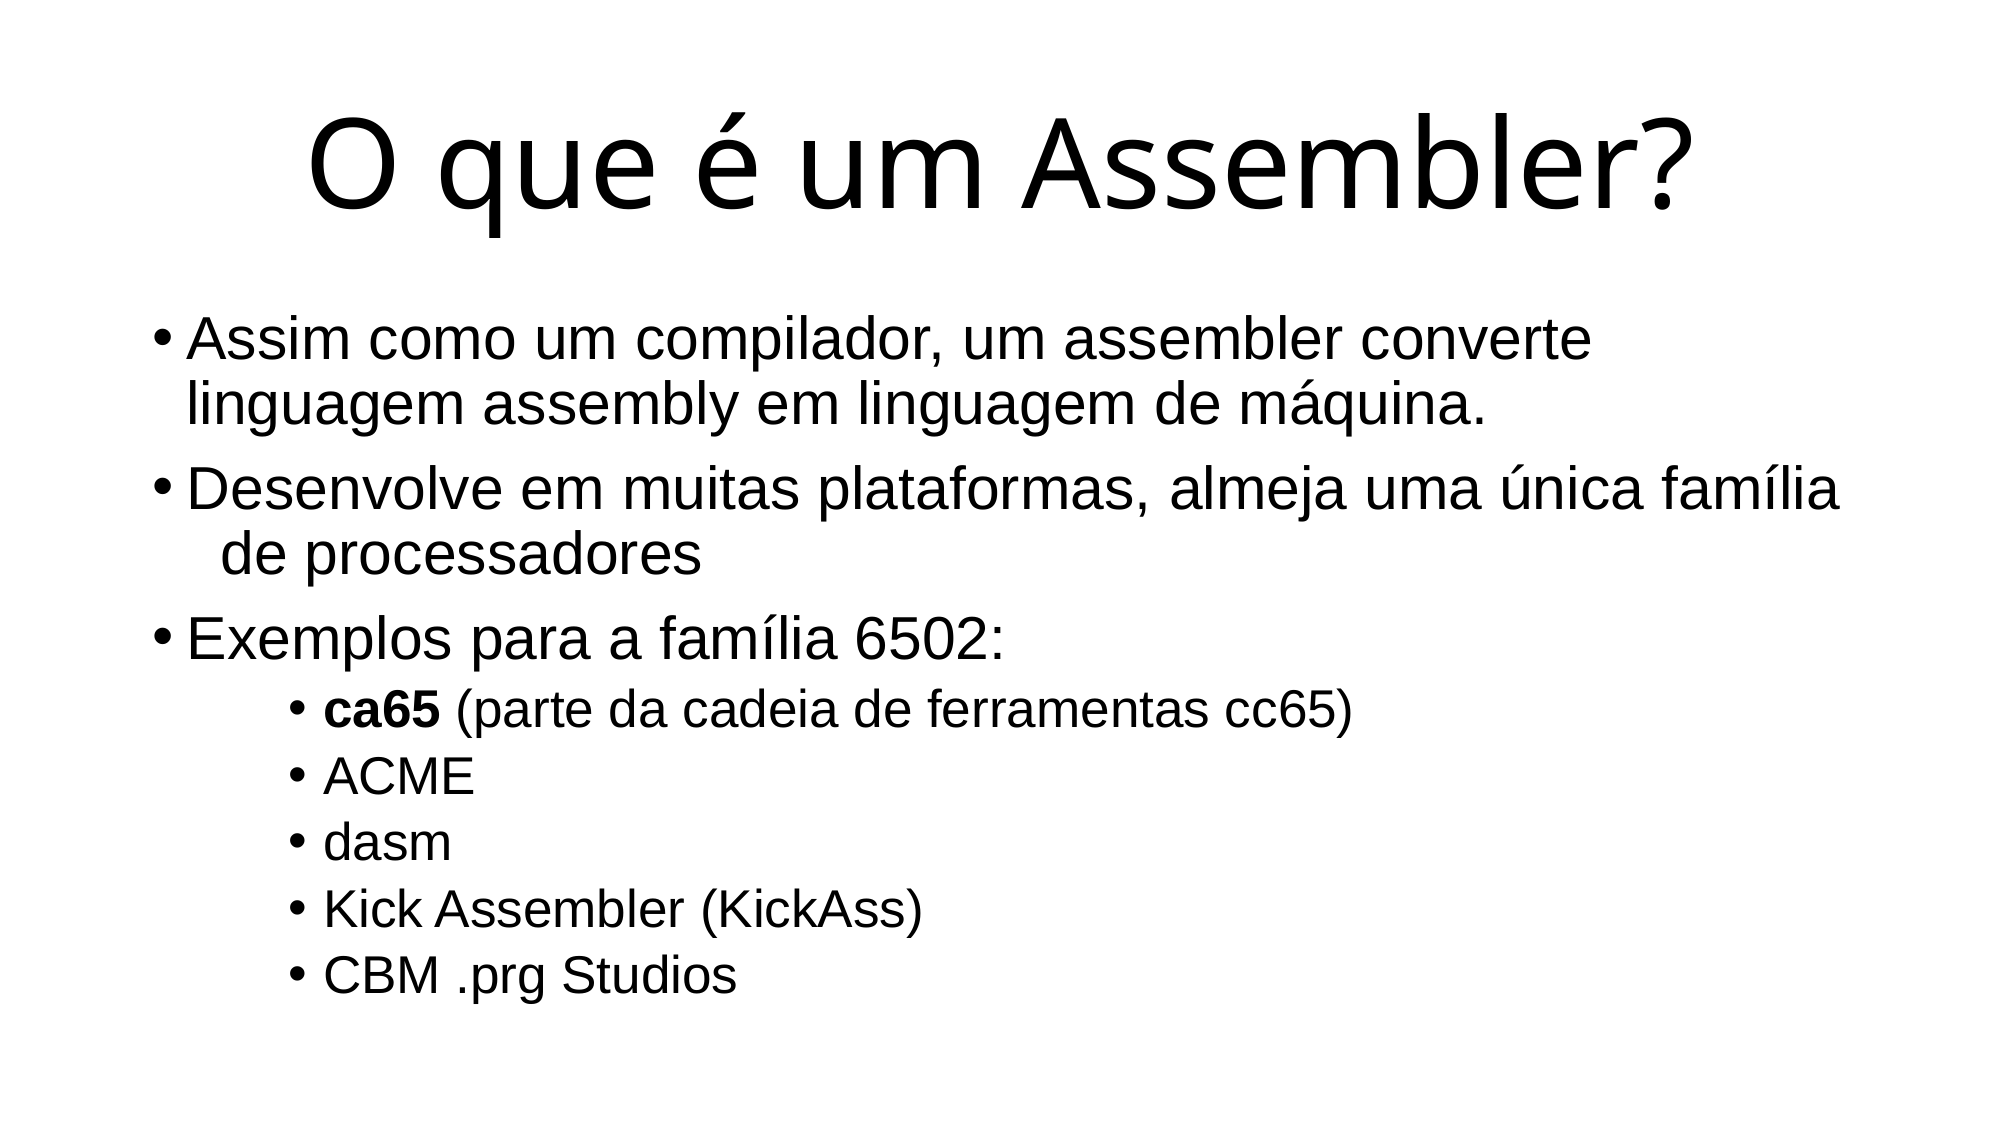

O que é um Assembler?
# Assim como um compilador, um assembler converte linguagem assembly em linguagem de máquina.
Desenvolve em muitas plataformas, almeja uma única família de processadores
Exemplos para a família 6502:
ca65 (parte da cadeia de ferramentas cc65)
ACME
dasm
Kick Assembler (KickAss)
CBM .prg Studios